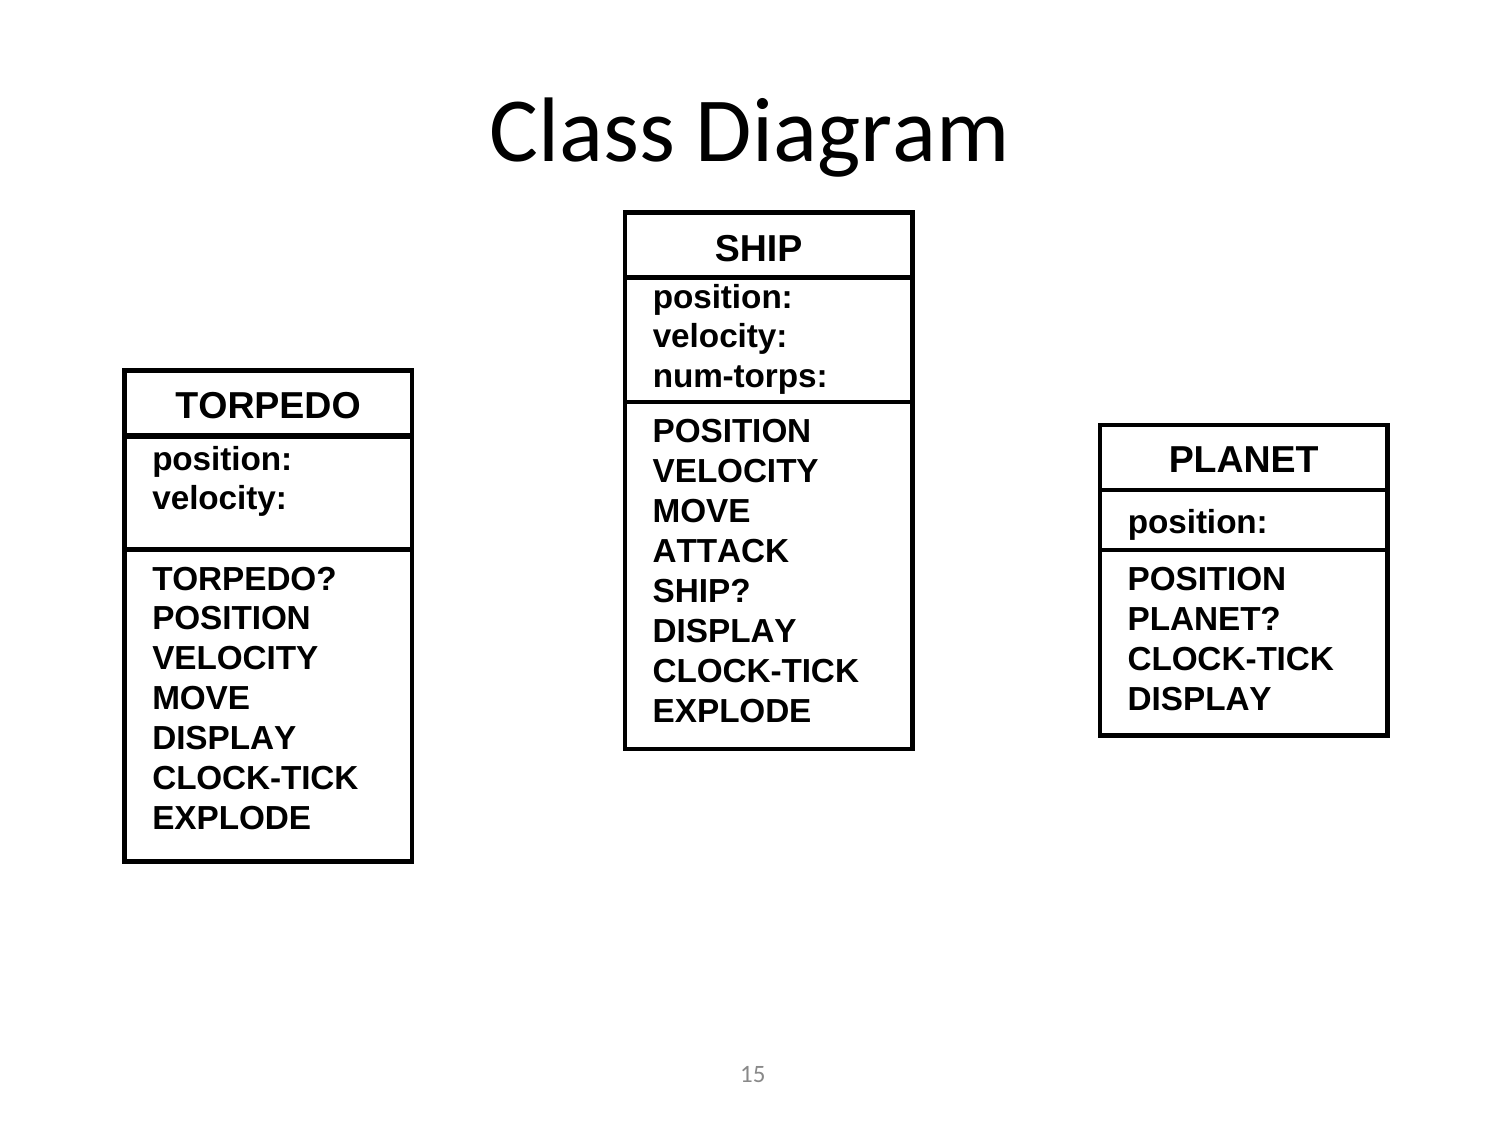

# Class Diagram
SHIP
position:
velocity:
num-torps:
POSITION
VELOCITY
MOVE
ATTACK
SHIP?
DISPLAY
CLOCK-TICK
EXPLODE
TORPEDO
position:
velocity:
TORPEDO?
POSITION
VELOCITY
MOVE
DISPLAY
CLOCK-TICK
EXPLODE
PLANET
position:
POSITION
PLANET?
CLOCK-TICK
DISPLAY